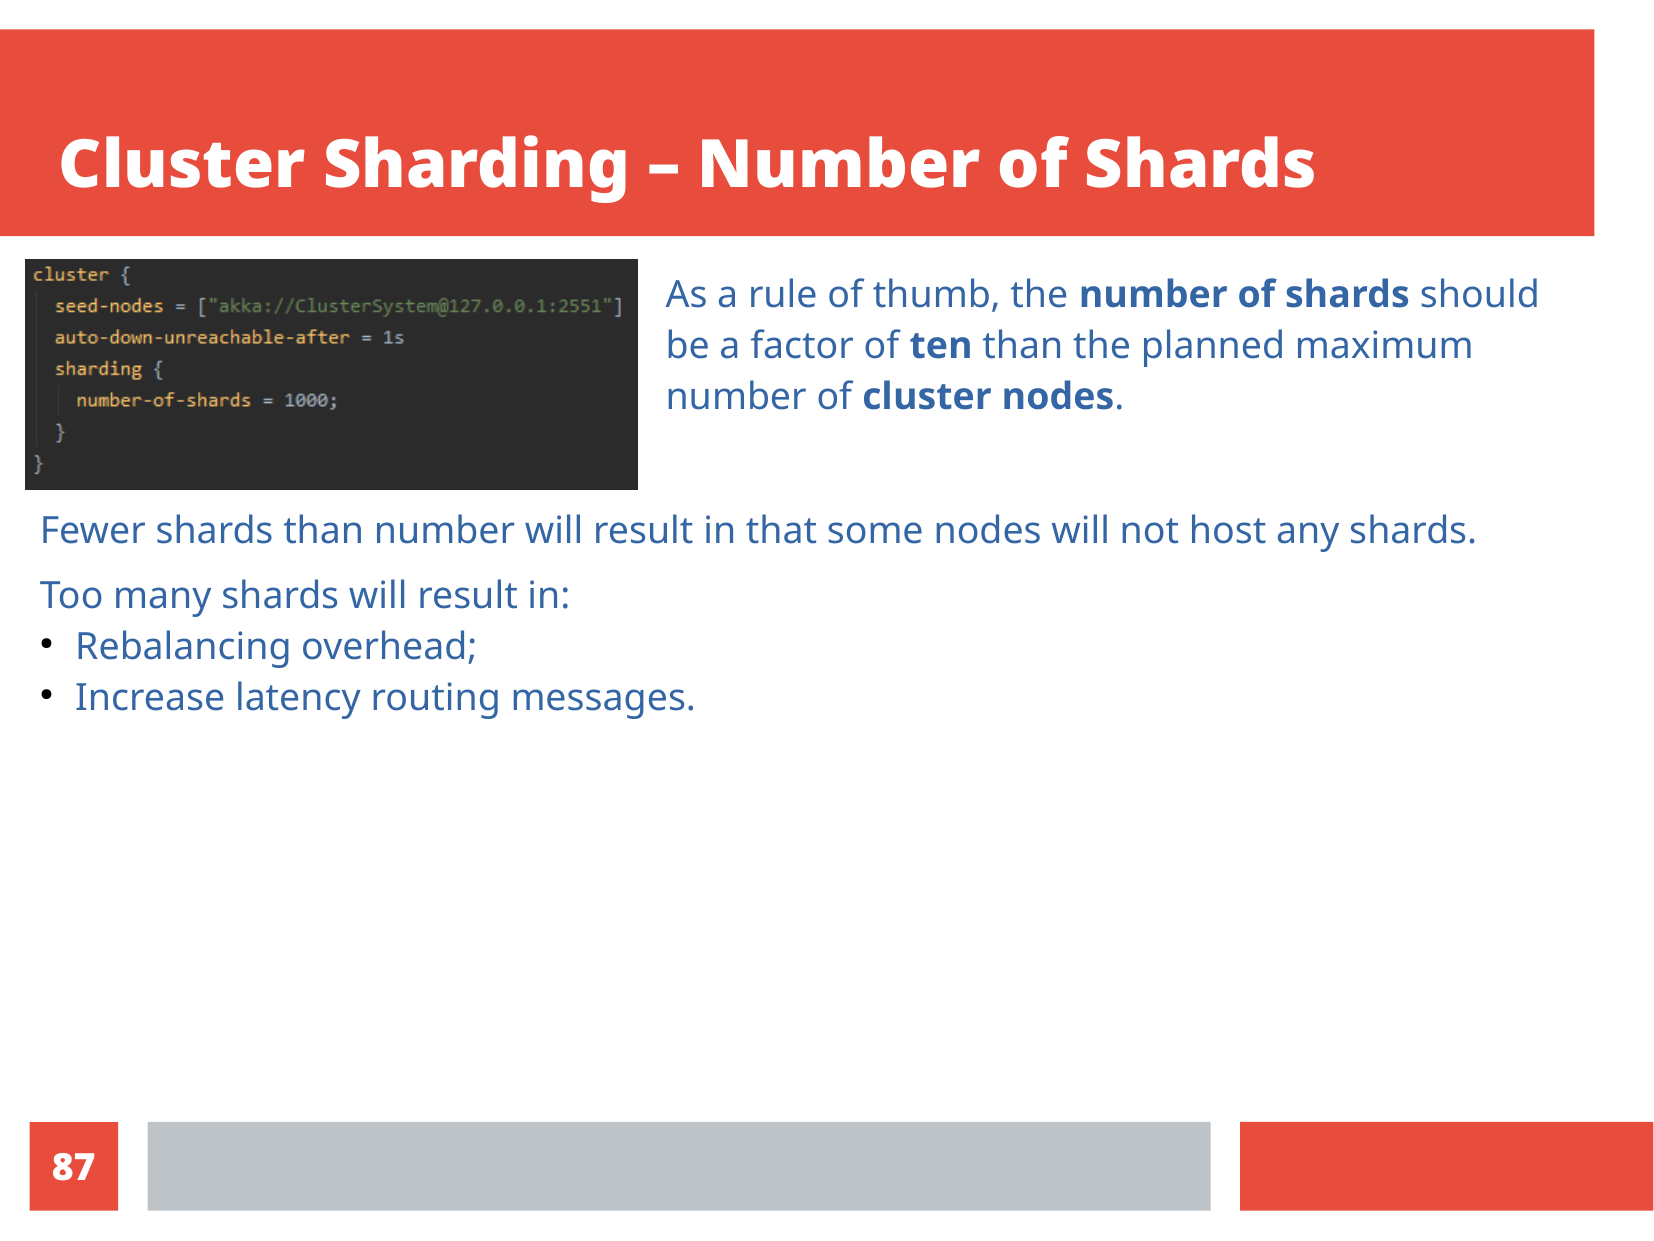

# Cluster Sharding – Number of Shards
As a rule of thumb, the number of shards should be a factor of ten than the planned maximum number of cluster nodes.
Fewer shards than number will result in that some nodes will not host any shards.
Too many shards will result in:
Rebalancing overhead;
Increase latency routing messages.
87